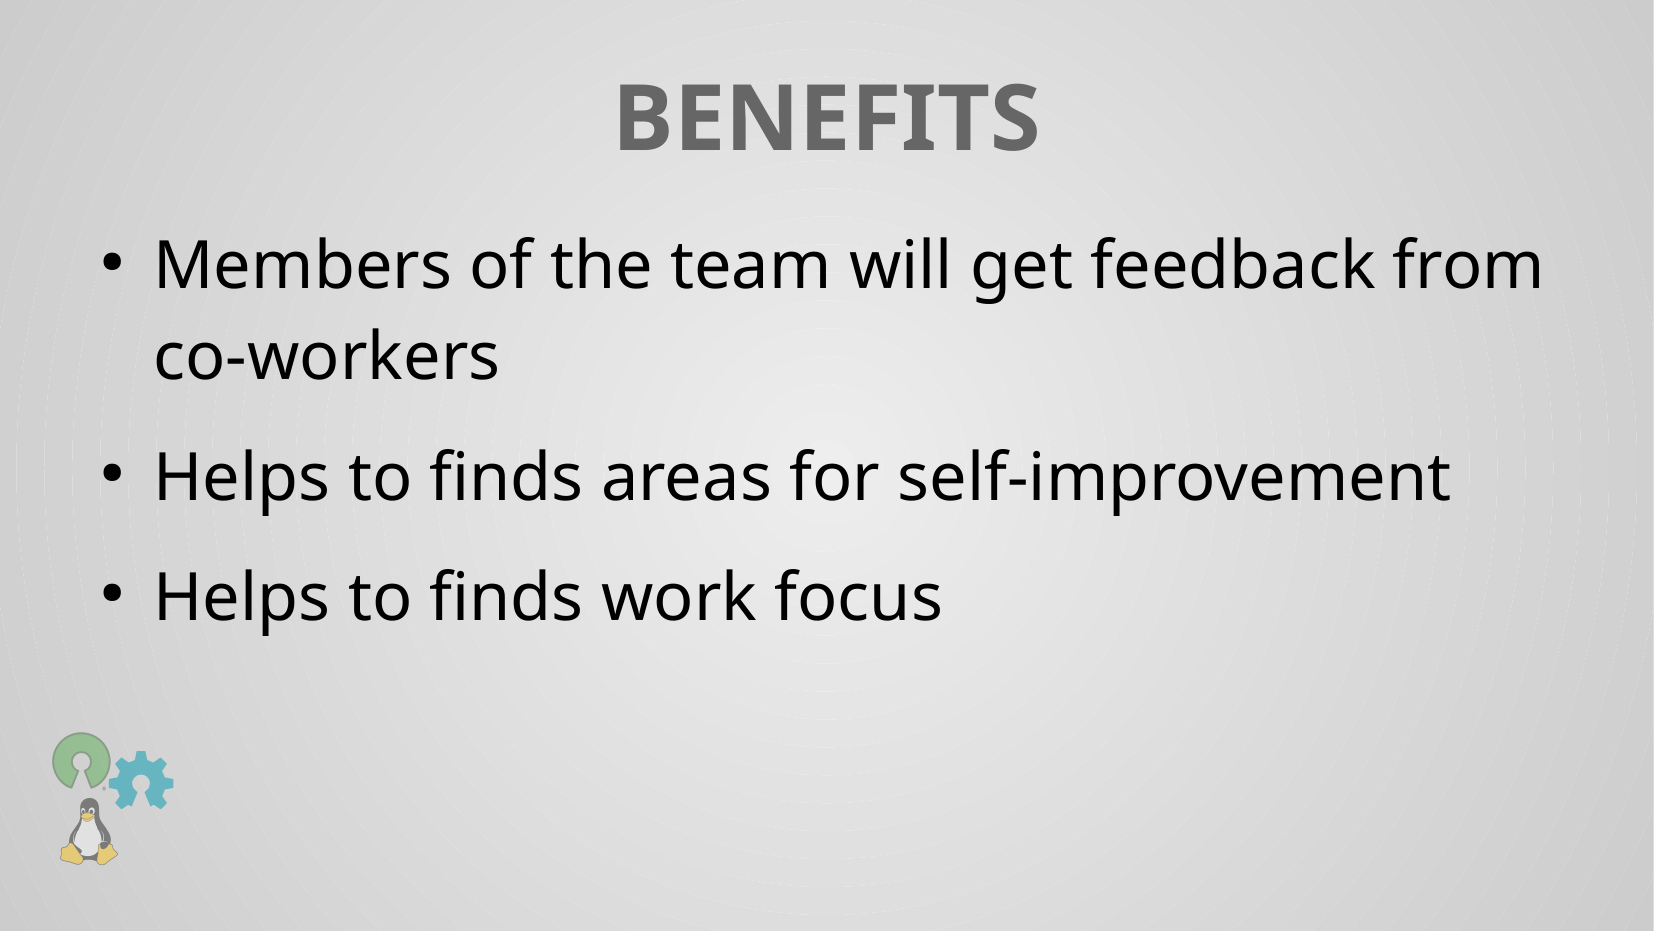

# Benefits
Members of the team will get feedback from co-workers
Helps to finds areas for self-improvement
Helps to finds work focus